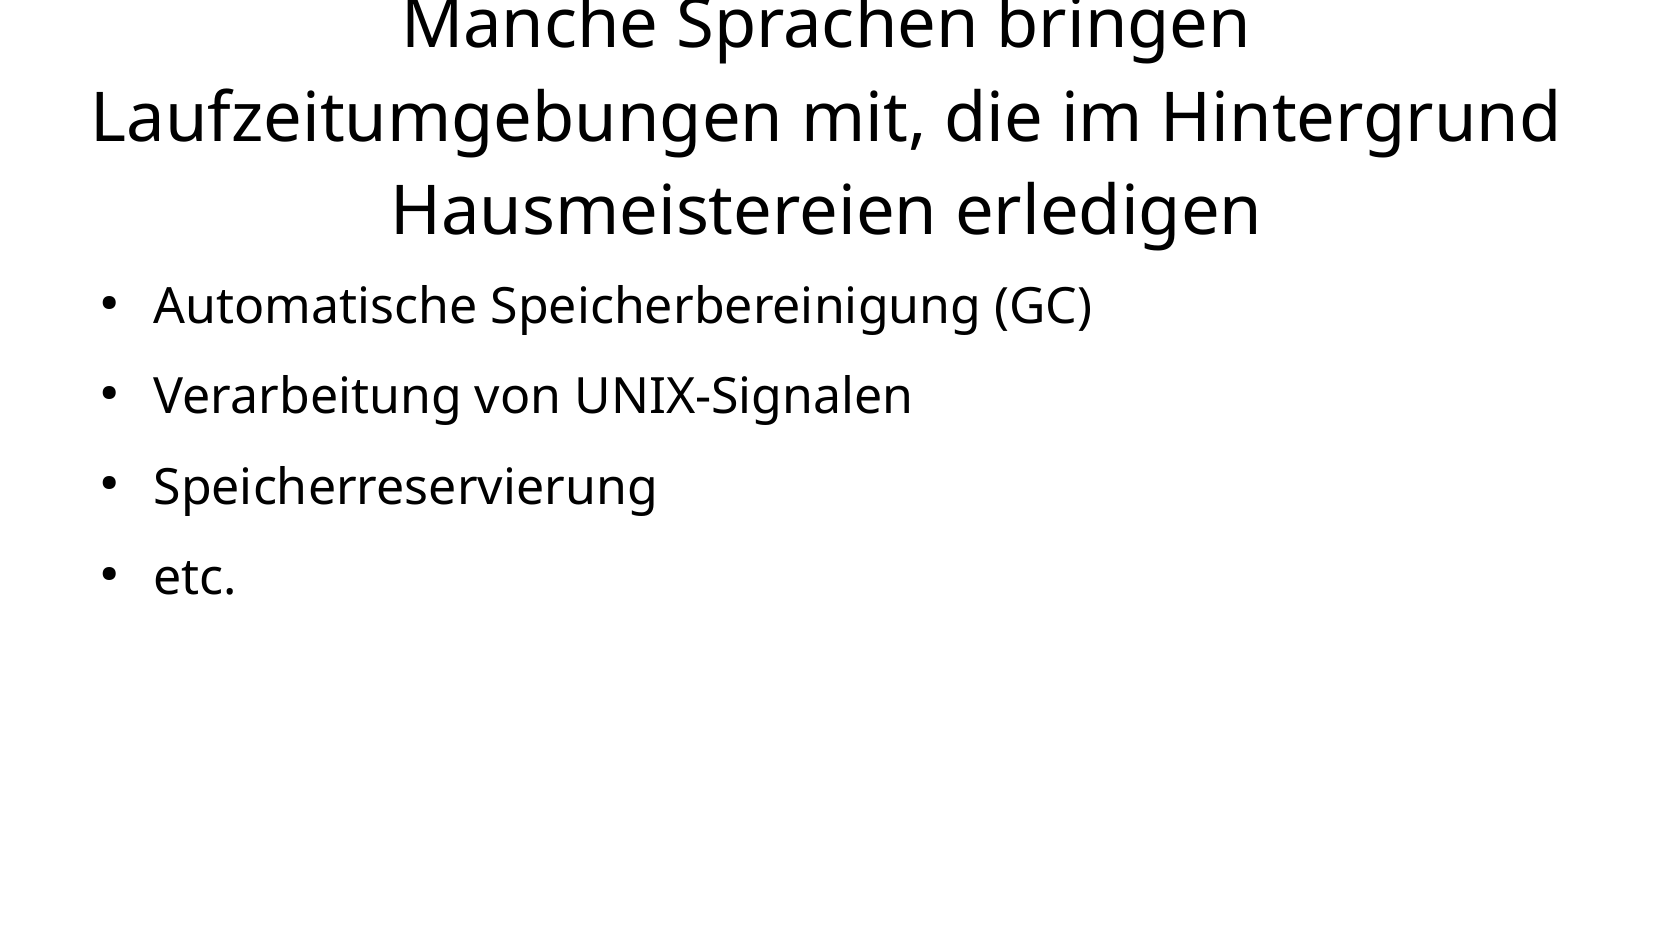

# Manche Sprachen bringen Laufzeitumgebungen mit, die im Hintergrund Hausmeistereien erledigen
Automatische Speicherbereinigung (GC)
Verarbeitung von UNIX-Signalen
Speicherreservierung
etc.